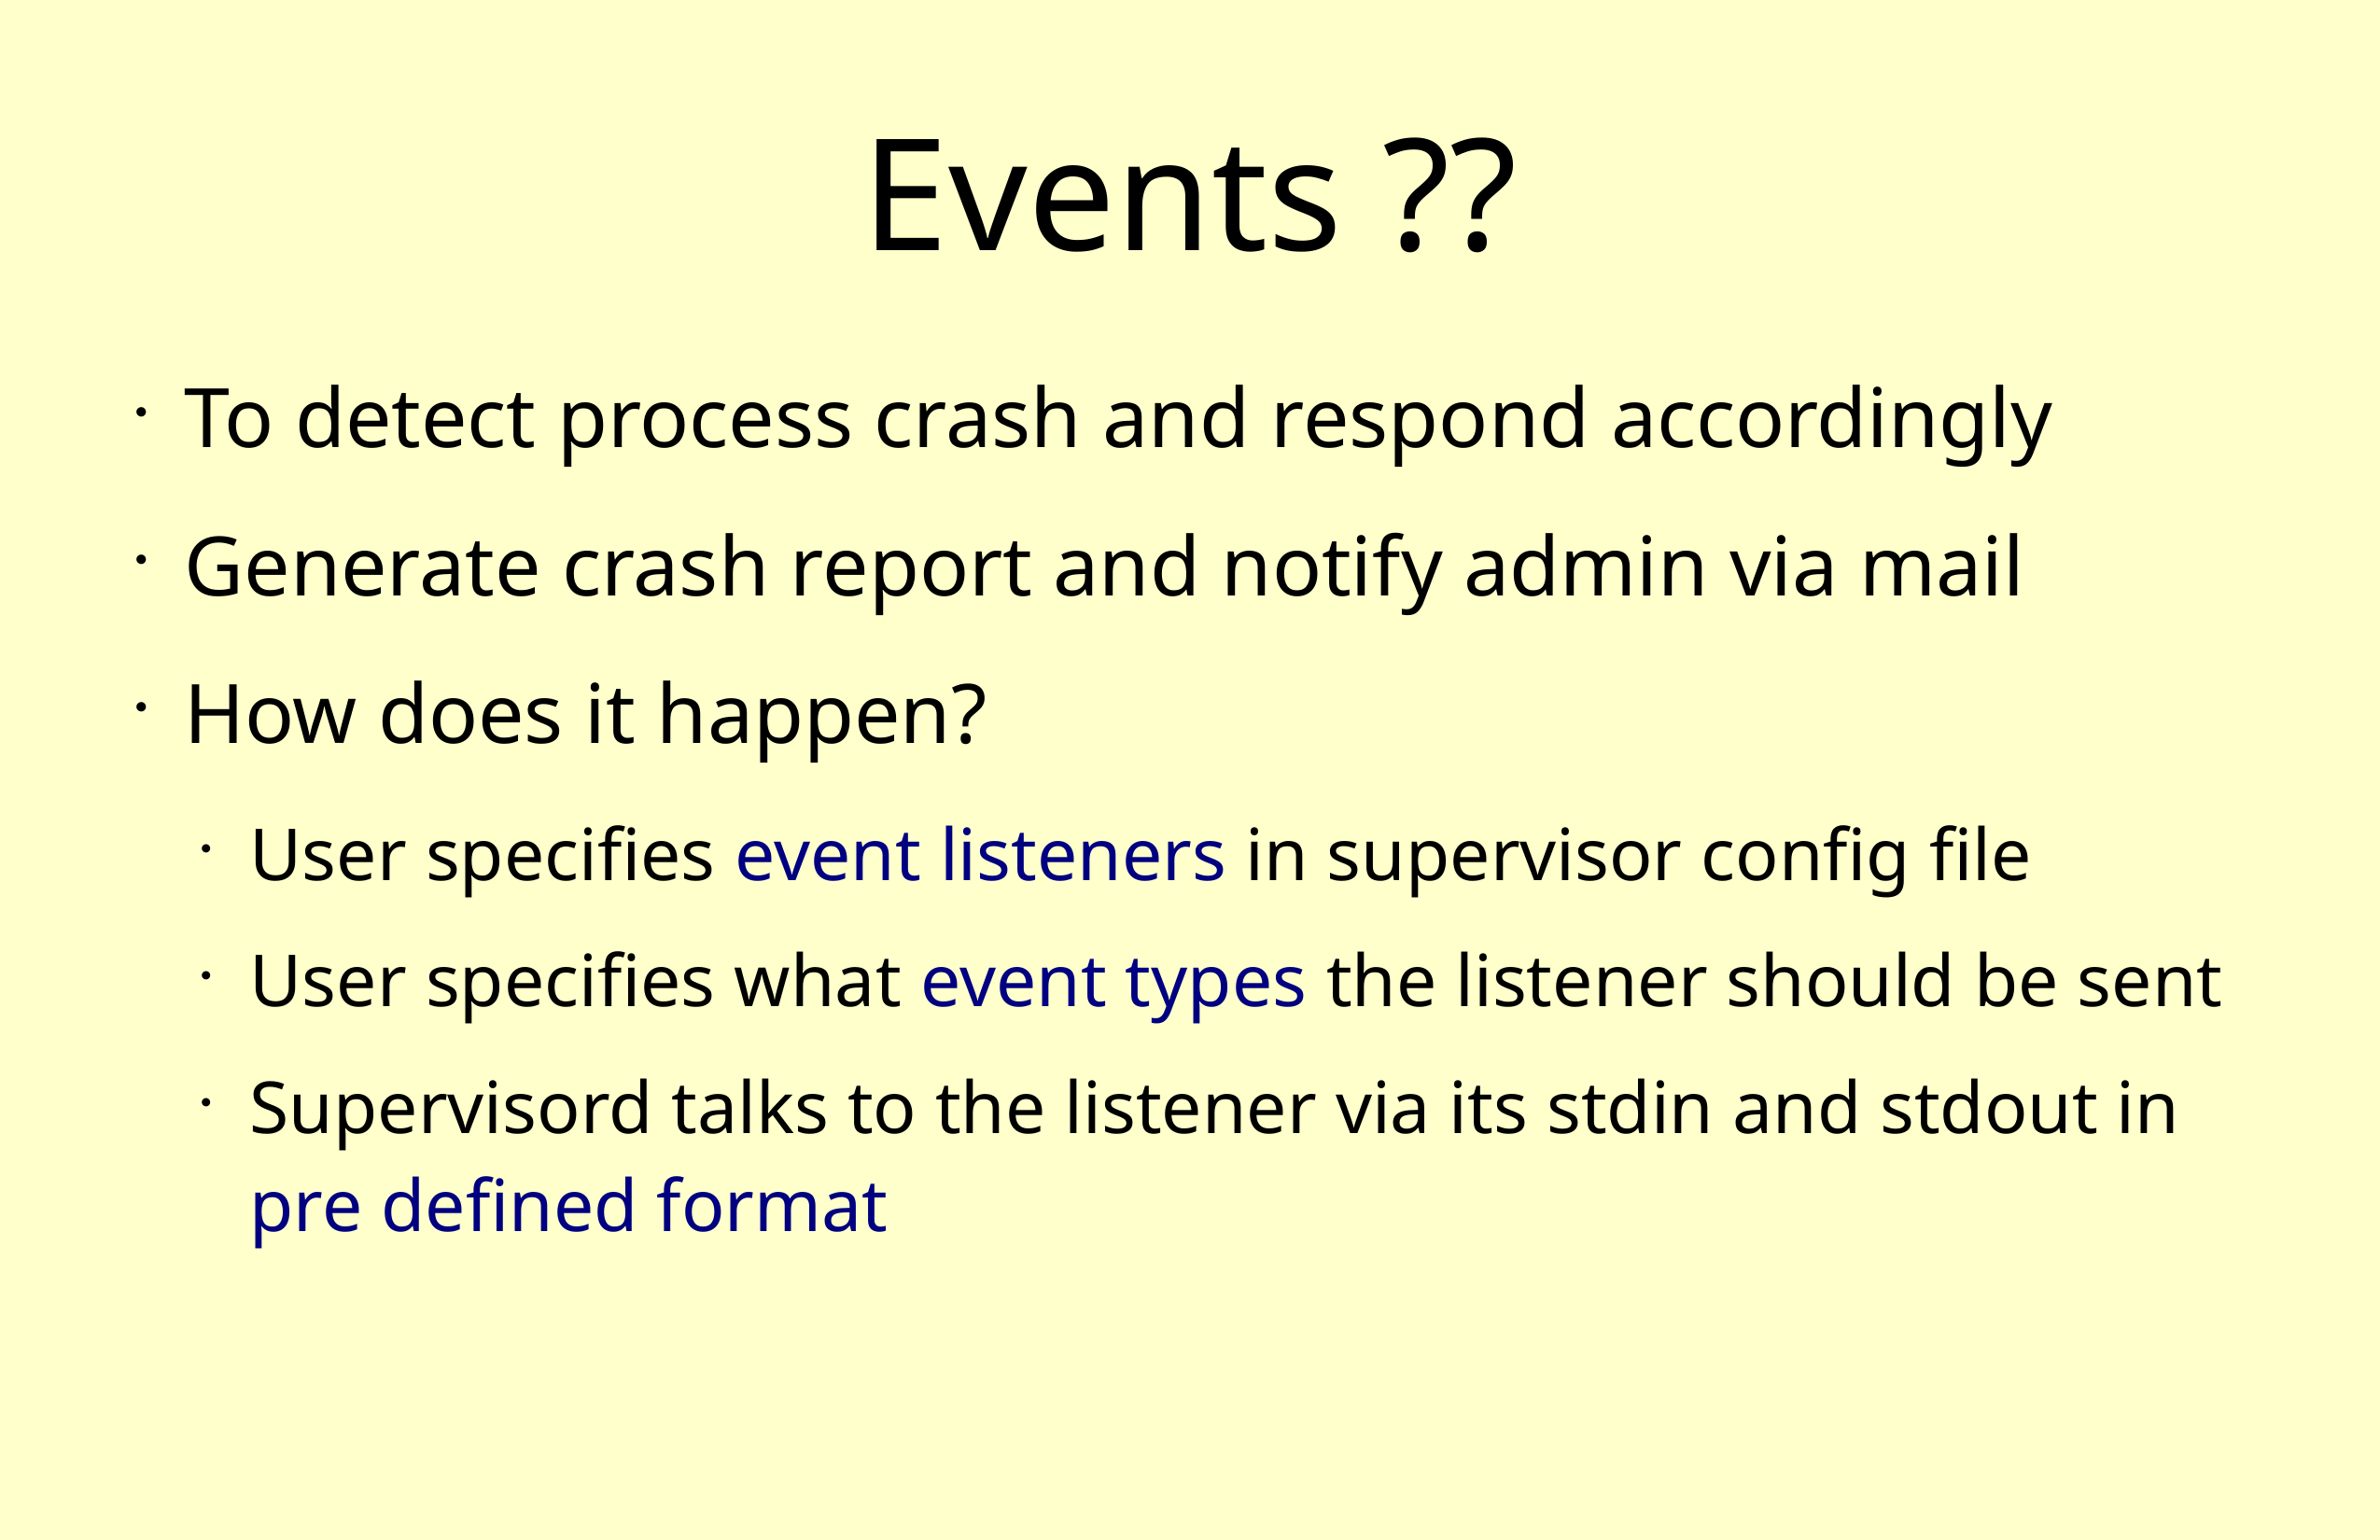

# Events ??
To detect process crash and respond accordingly
Generate crash report and notify admin via mail
How does it happen?
User specifies event listeners in supervisor config file
User specifies what event types the listener should be sent
Supervisord talks to the listener via its stdin and stdout in pre defined format